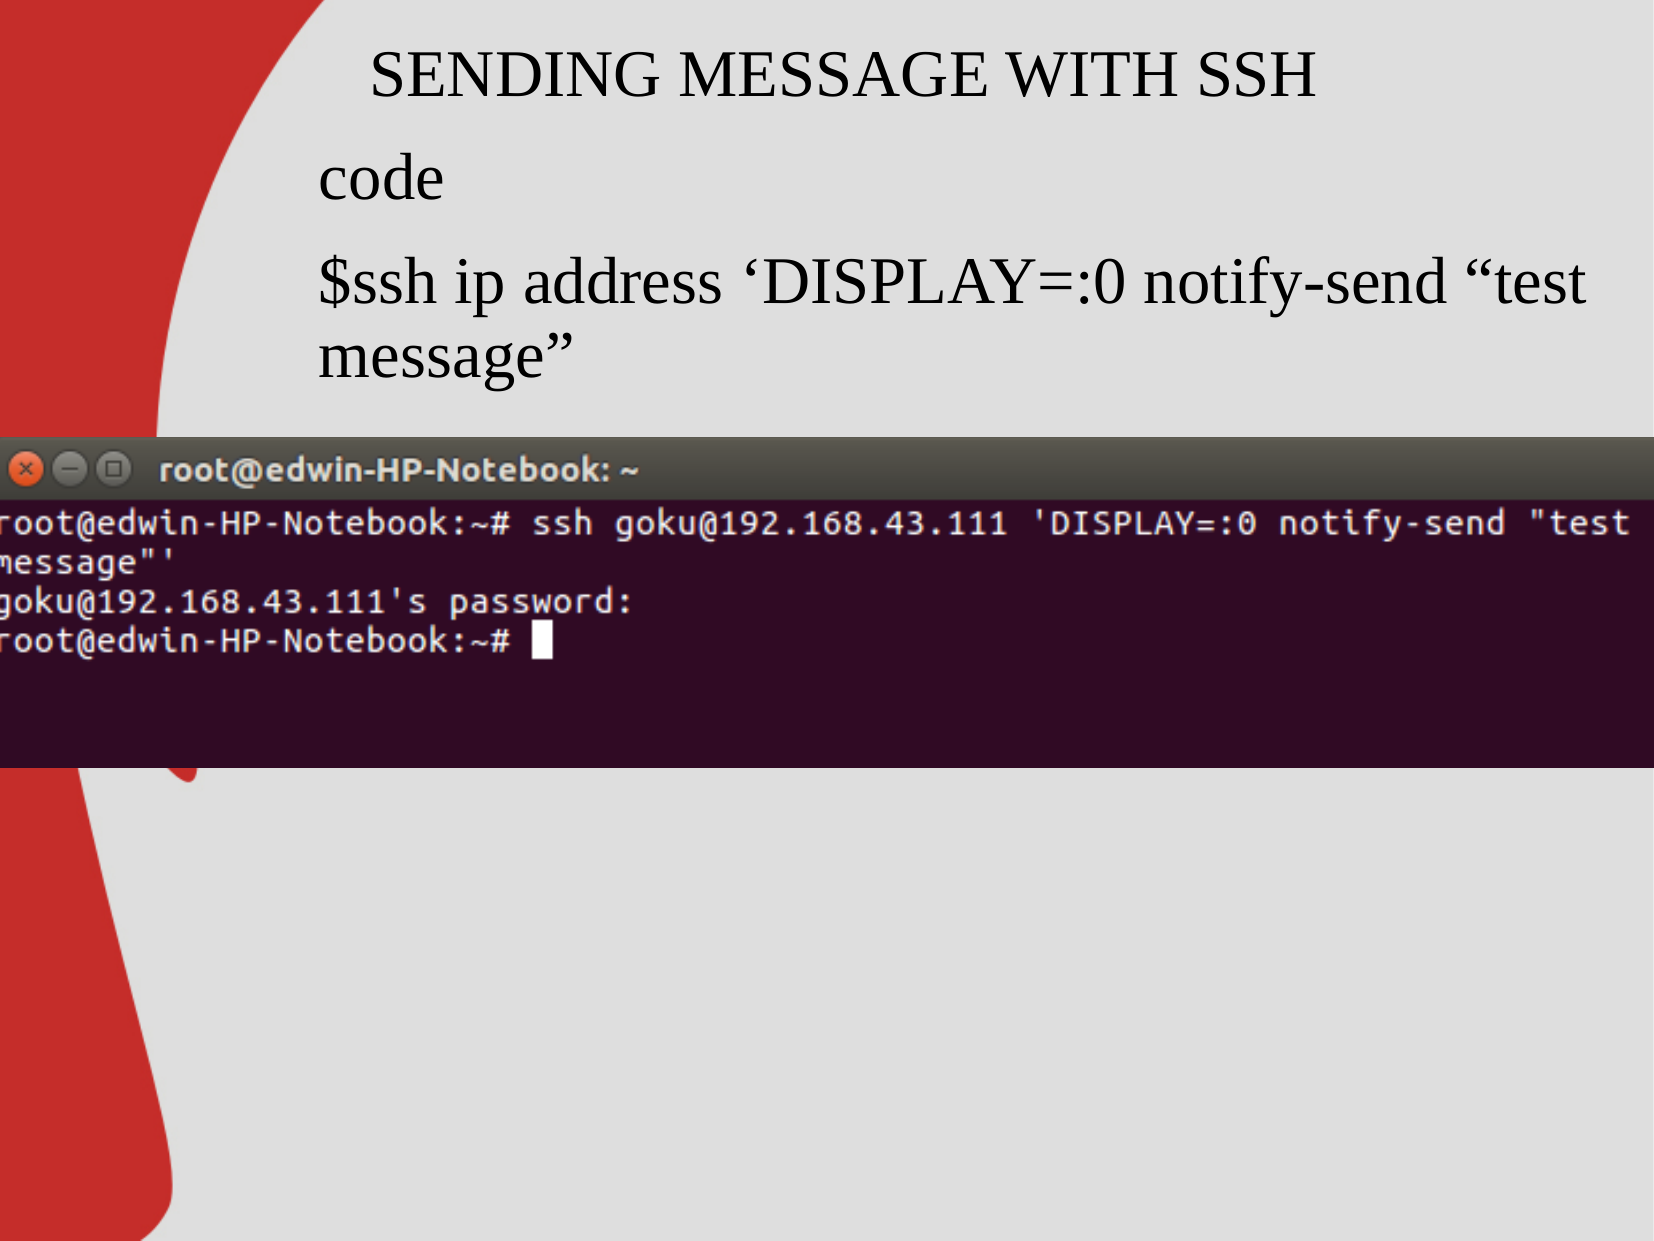

SENDING MESSAGE WITH SSH
code
$ssh ip address ‘DISPLAY=:0 notify-send “test message”
#